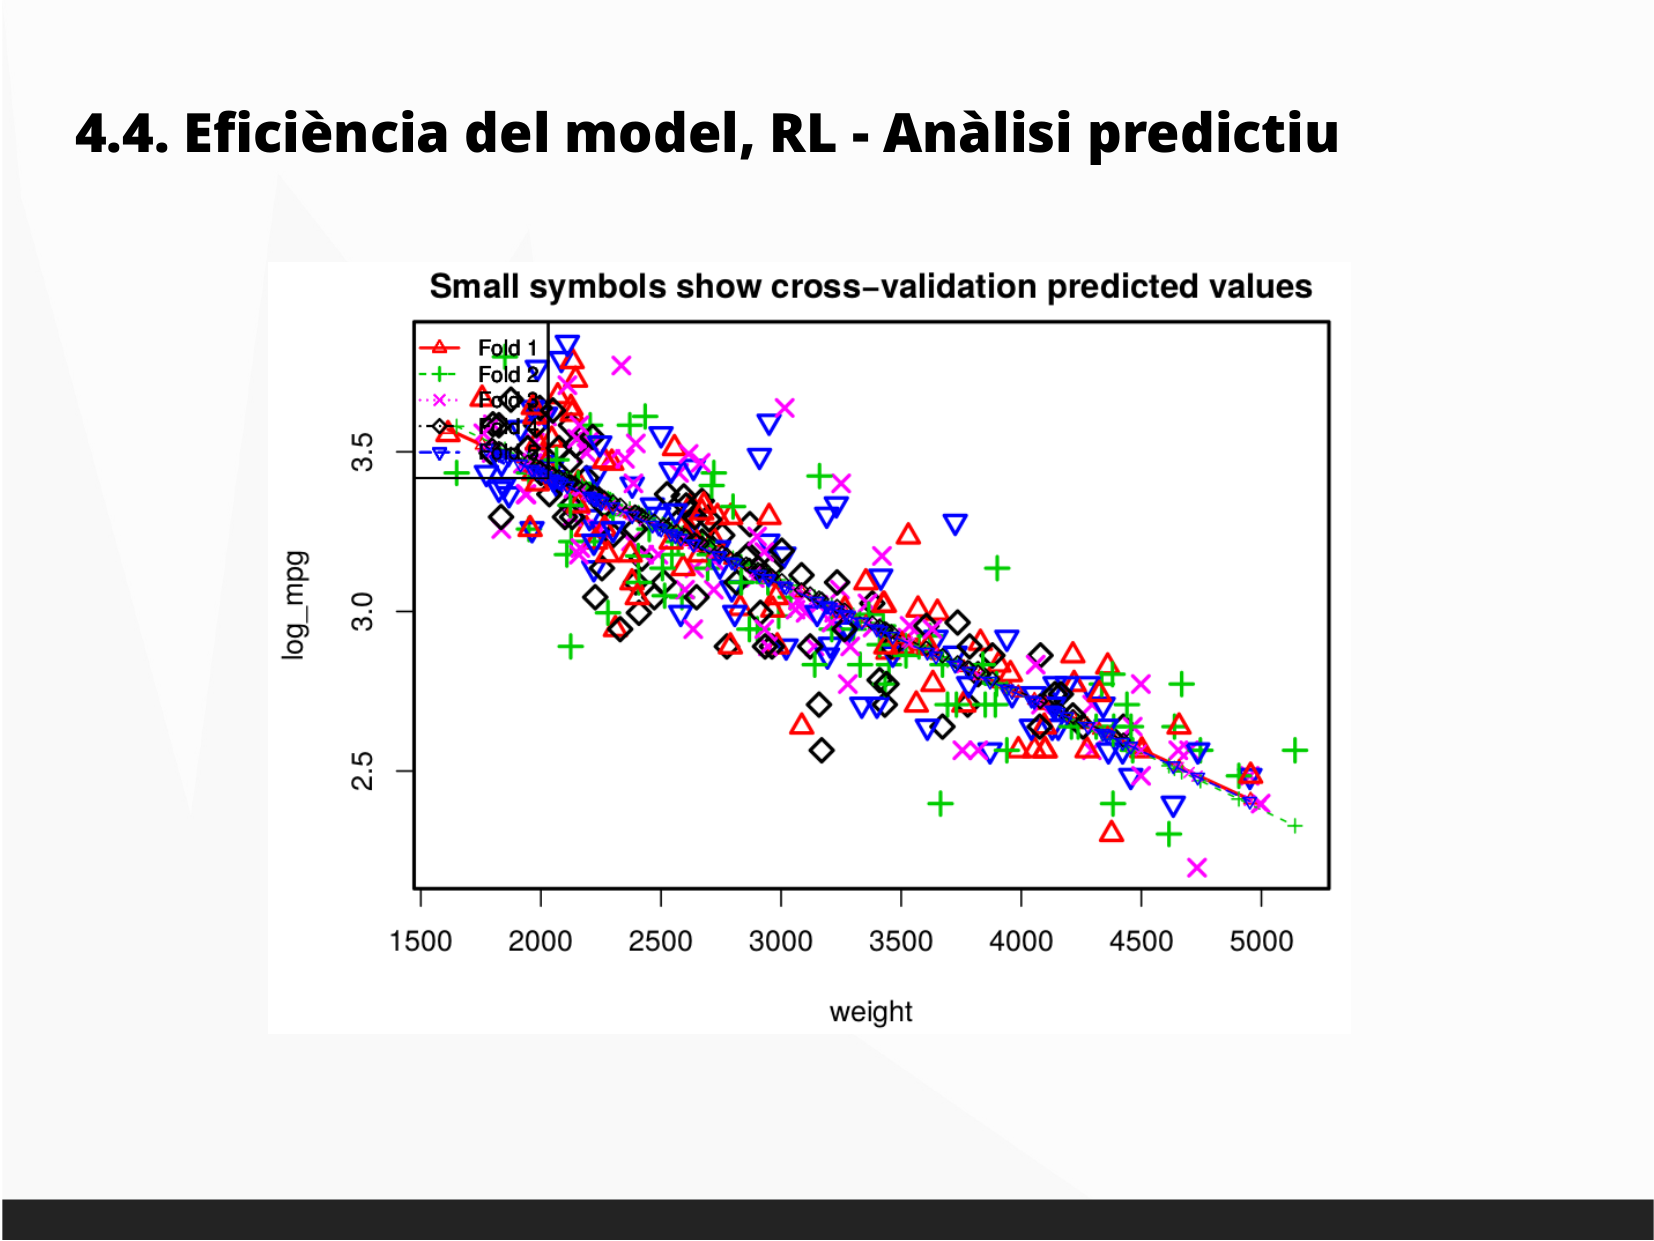

# 4.4. Eficiència del model, RL - Anàlisi predictiu